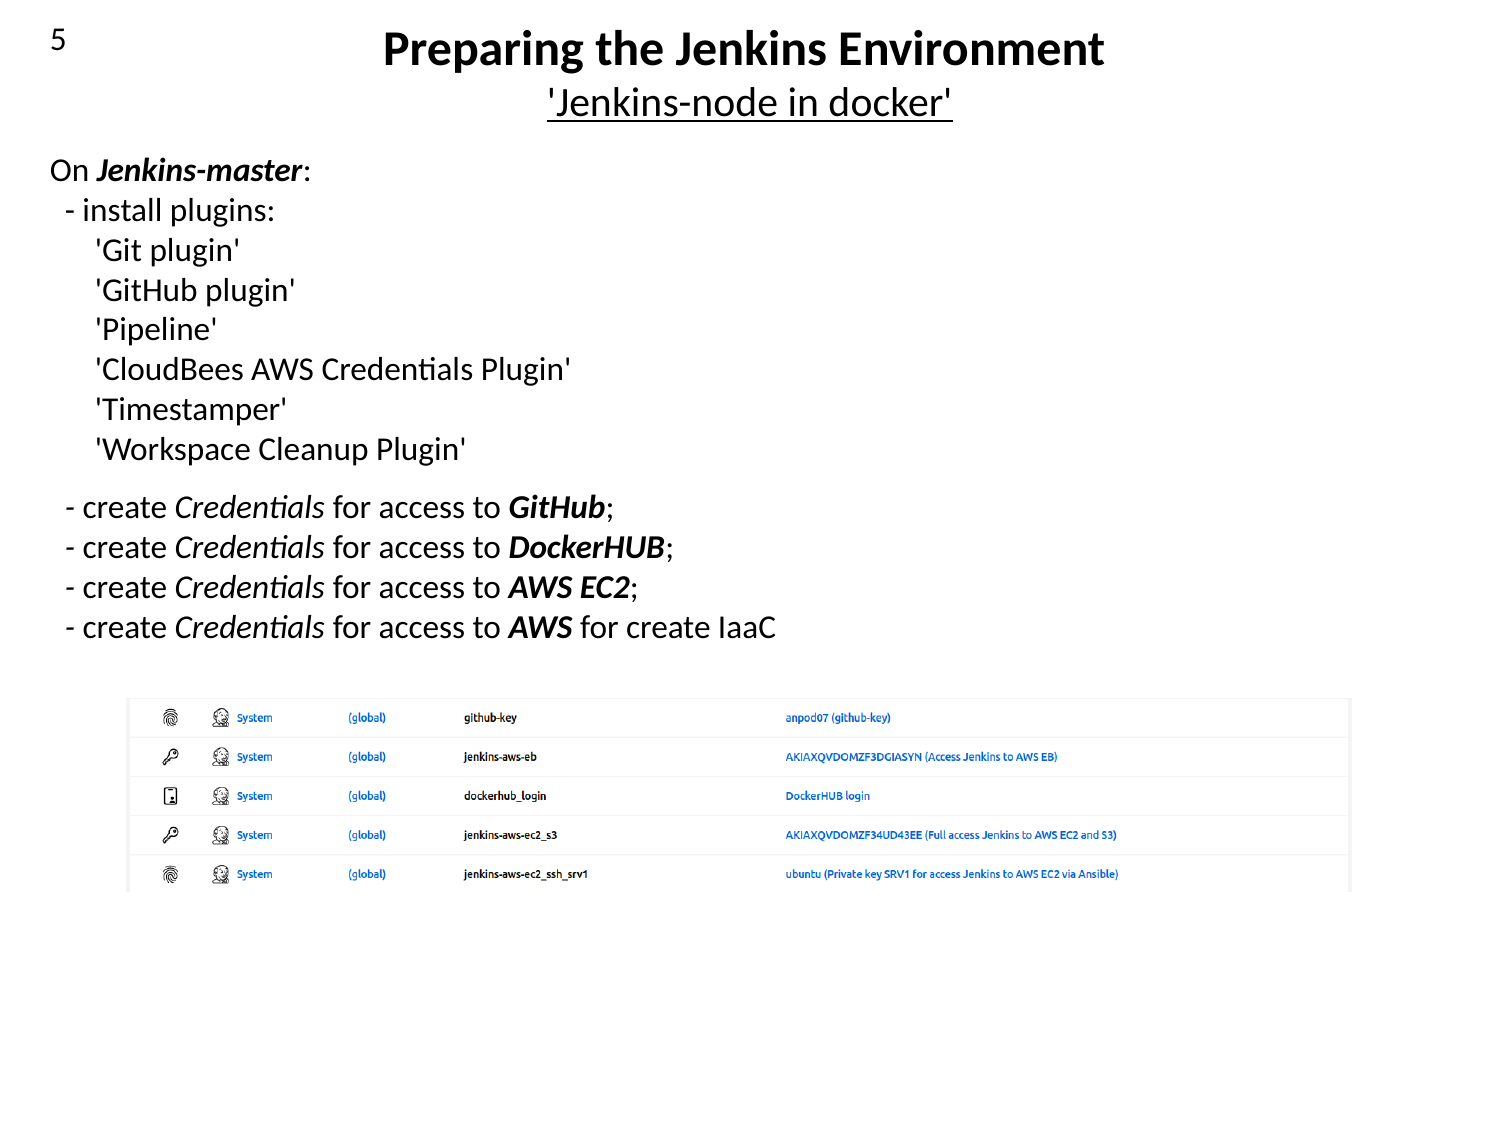

5
# Preparing the Jenkins Environment 'Jenkins-node in docker'
On Jenkins-master:
 - install plugins:
 'Git plugin'
 'GitHub plugin'
 'Pipeline'
 'CloudBees AWS Credentials Plugin'
 'Timestamper'
 'Workspace Cleanup Plugin'
 - create Credentials for access to GitHub;
 - create Credentials for access to DockerHUB;
 - create Credentials for access to AWS EC2;
 - create Credentials for access to AWS for create IaaC